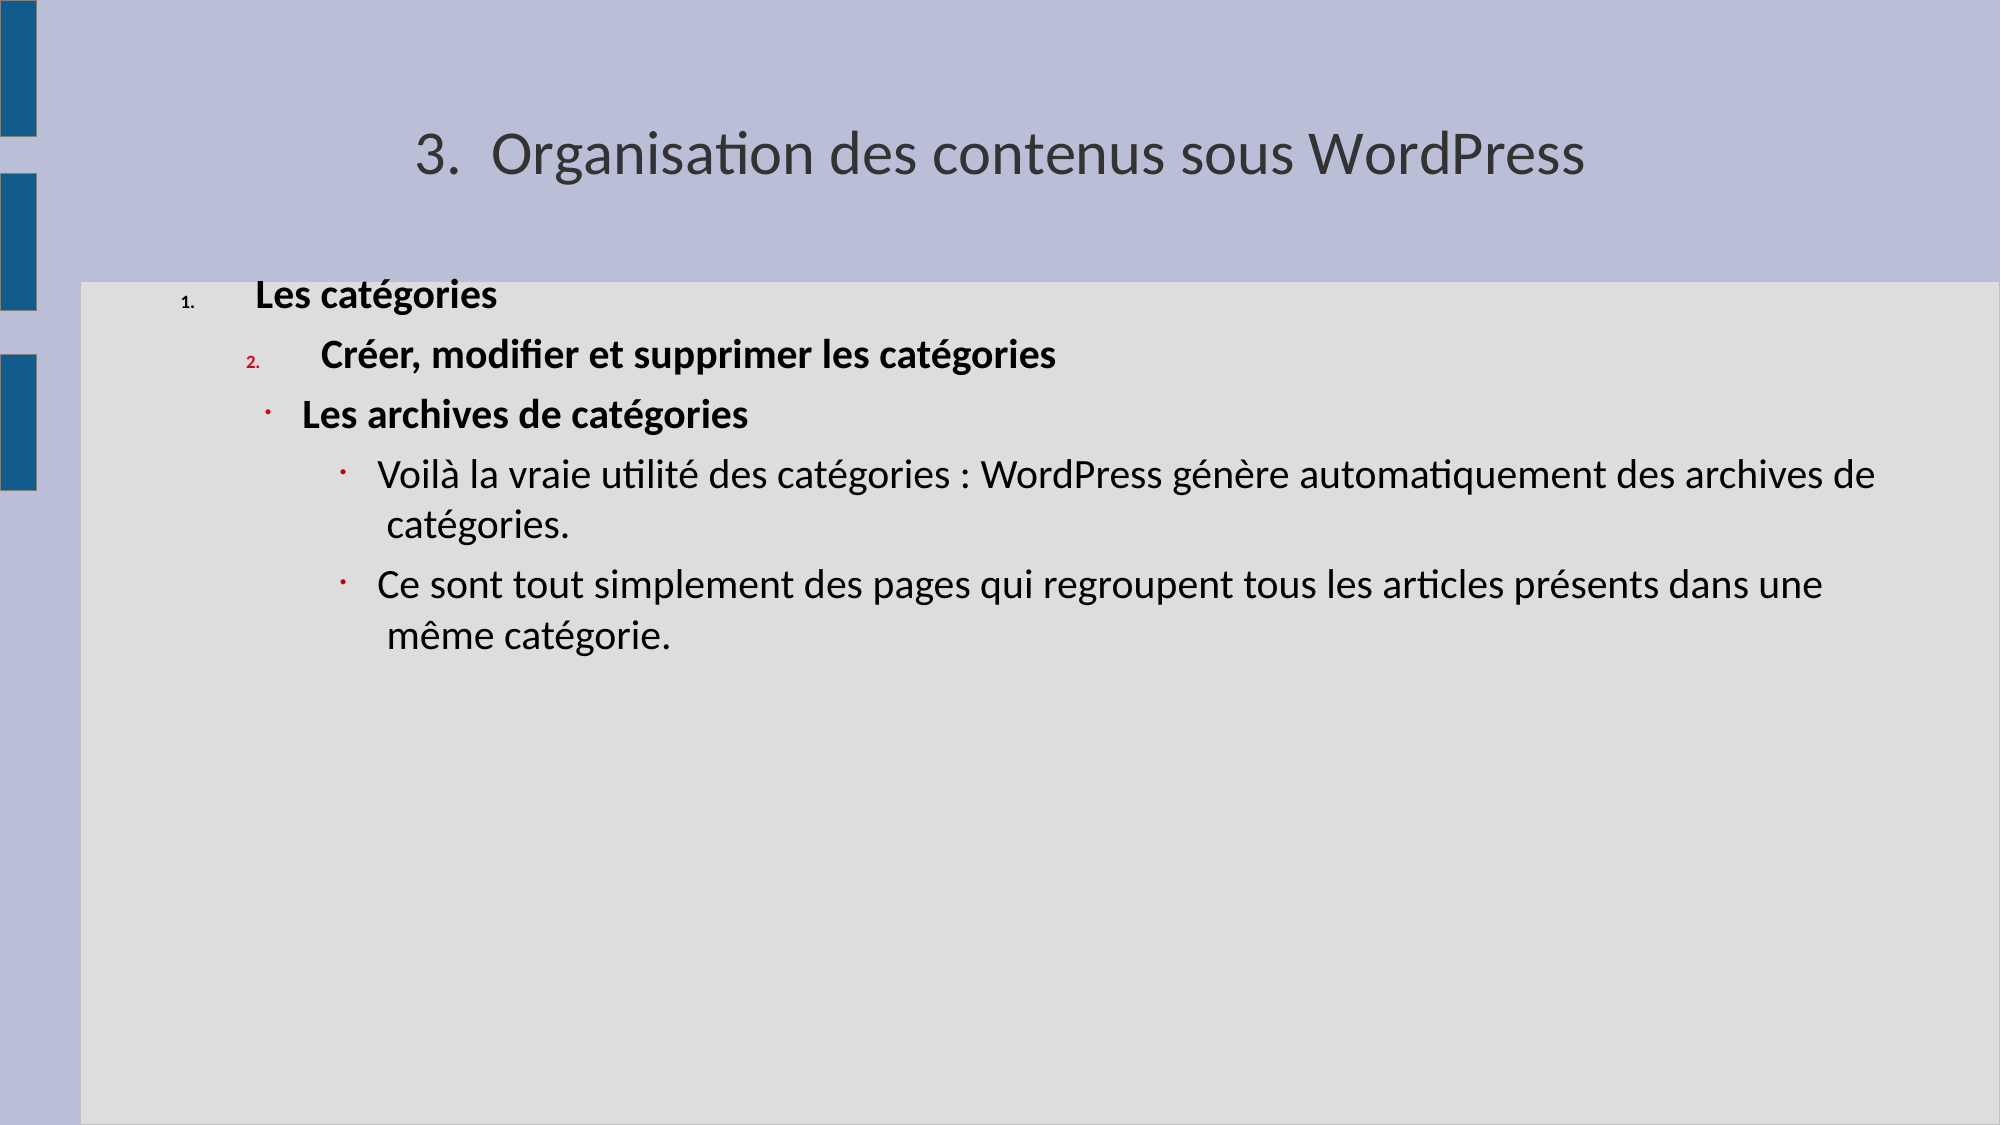

# 3.	Organisation des contenus sous WordPress
Les catégories
Créer, modifier et supprimer les catégories
Les archives de catégories
Voilà la vraie utilité des catégories : WordPress génère automatiquement des archives de catégories.
Ce sont tout simplement des pages qui regroupent tous les articles présents dans une même catégorie.